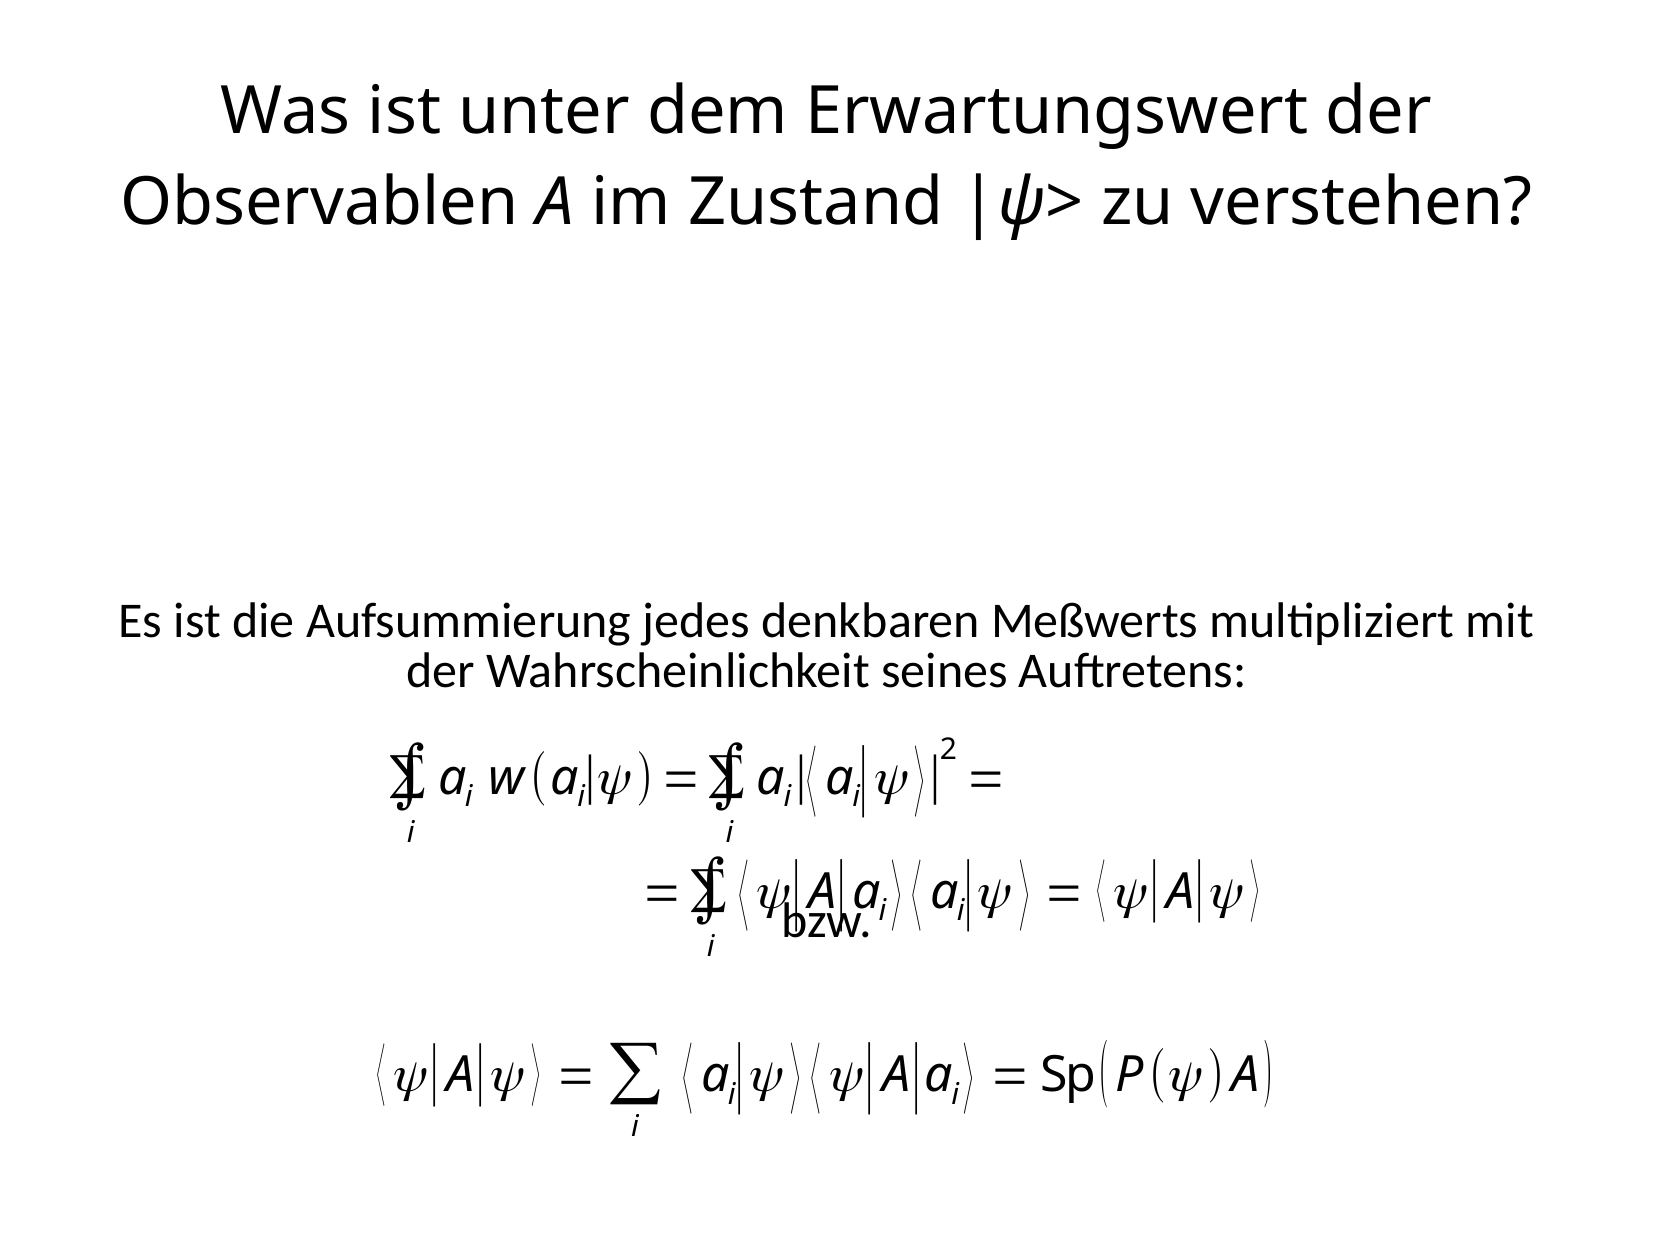

# Was ist unter dem Erwartungswert der Observablen A im Zustand |ψ> zu verstehen?
Es ist die Aufsummierung jedes denkbaren Meßwerts multipliziert mit der Wahrscheinlichkeit seines Auftretens:
bzw.